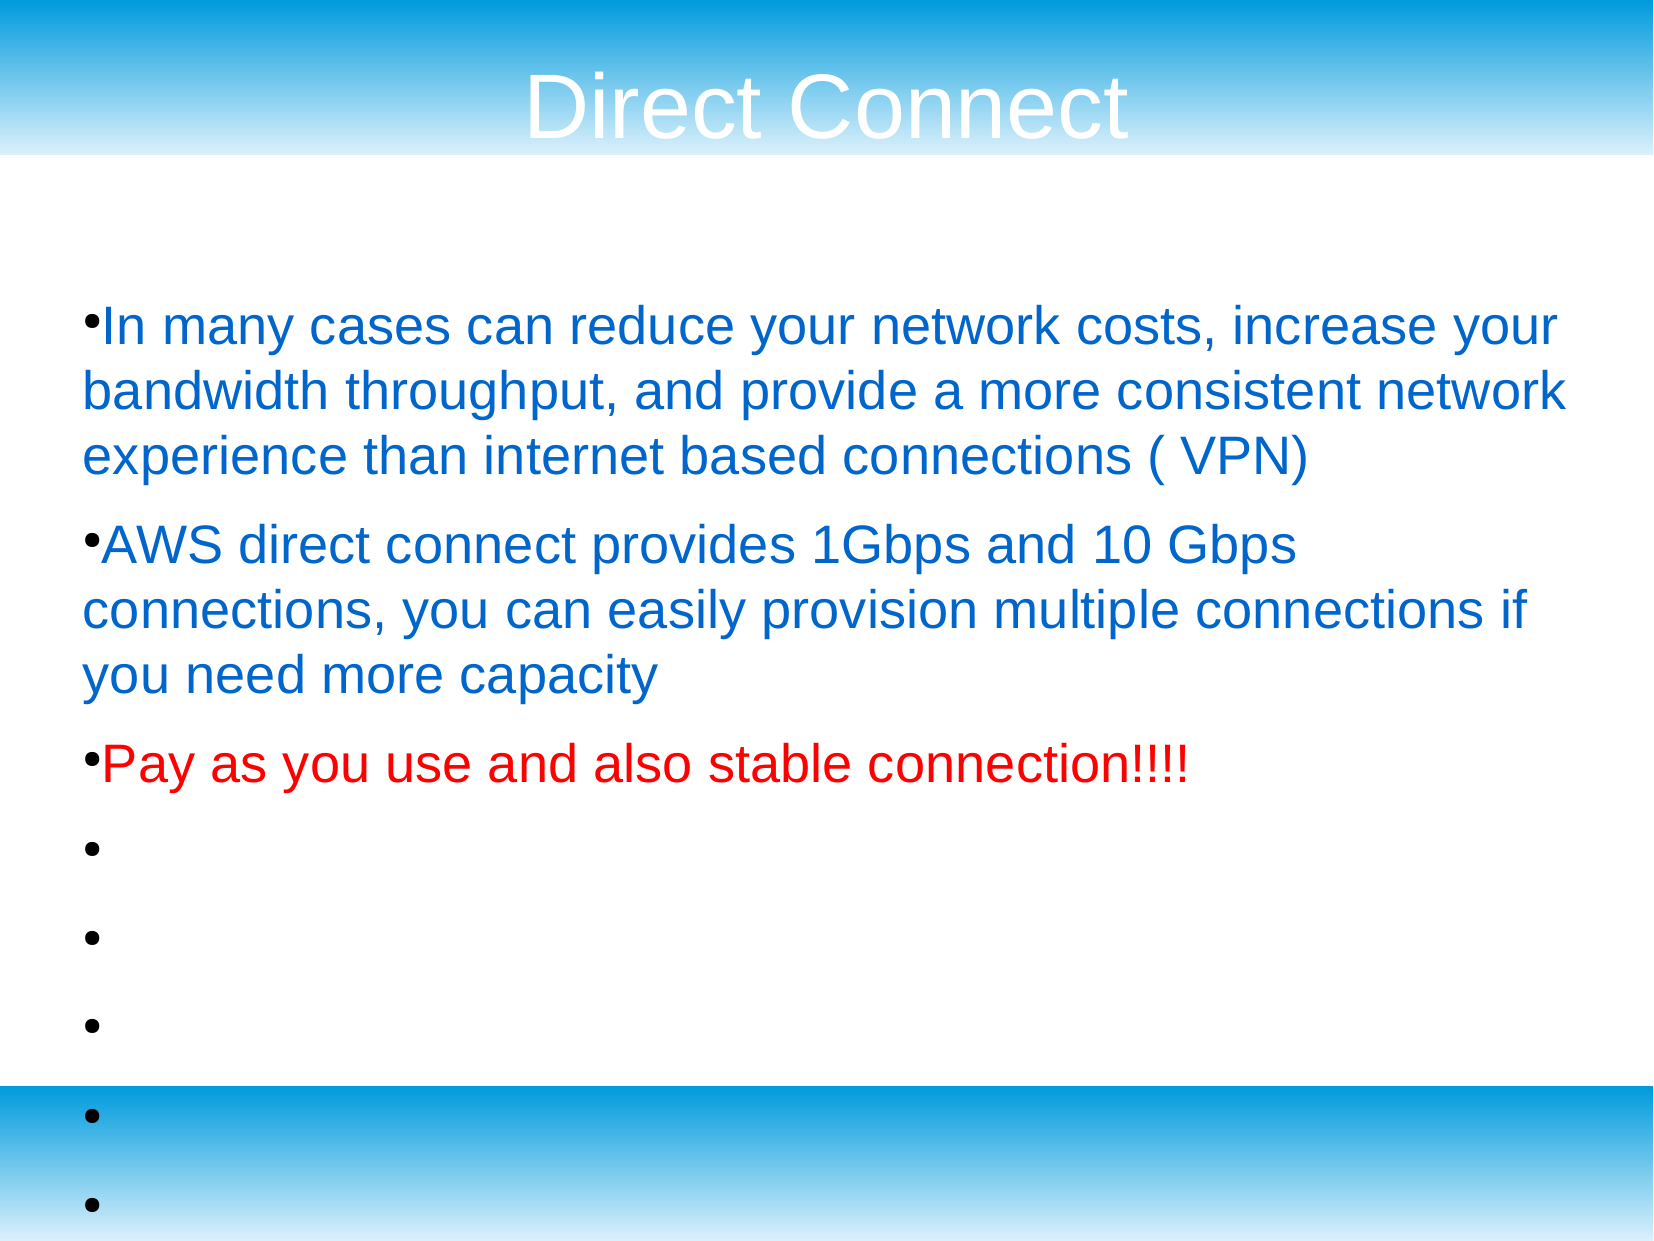

# Direct Connect
In many cases can reduce your network costs, increase your bandwidth throughput, and provide a more consistent network experience than internet based connections ( VPN)
AWS direct connect provides 1Gbps and 10 Gbps connections, you can easily provision multiple connections if you need more capacity
Pay as you use and also stable connection!!!!